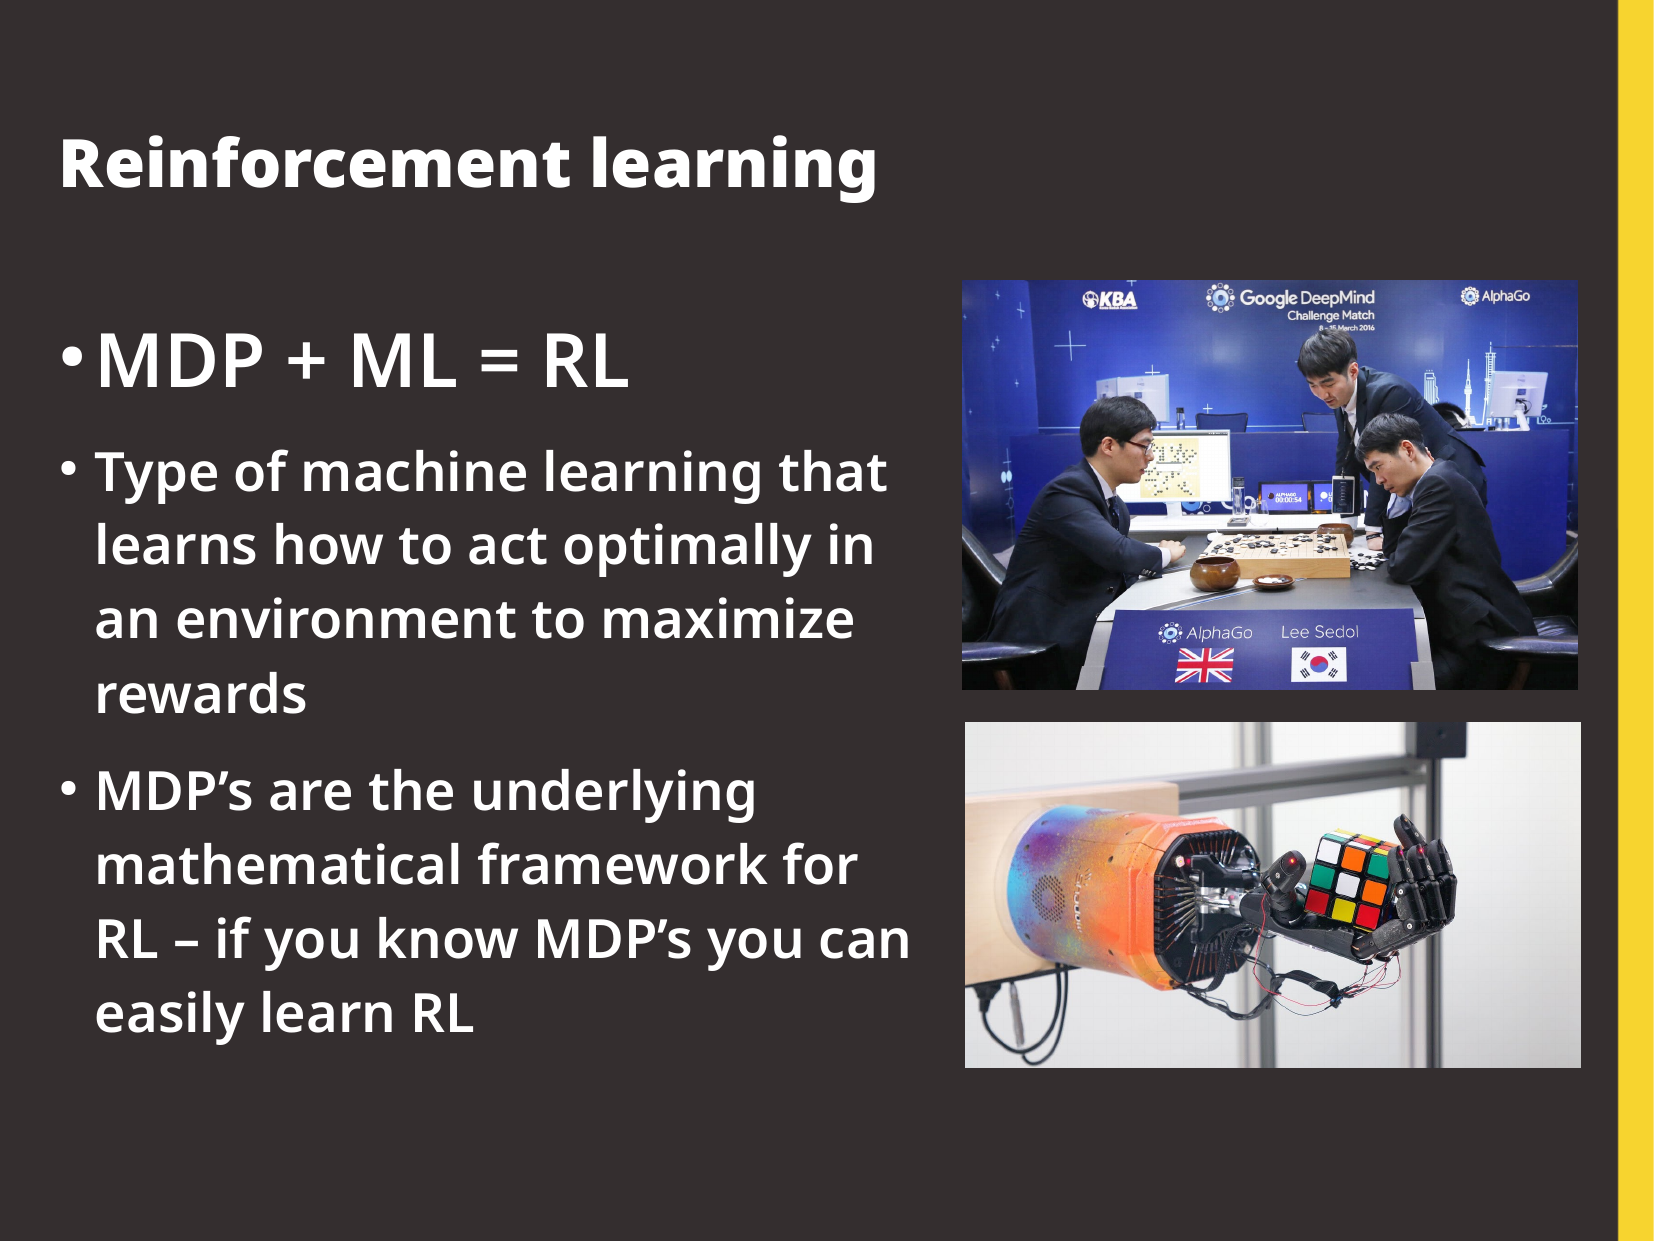

# Reinforcement learning
MDP + ML = RL
Type of machine learning that learns how to act optimally in an environment to maximize rewards
MDP’s are the underlying mathematical framework for RL – if you know MDP’s you can easily learn RL